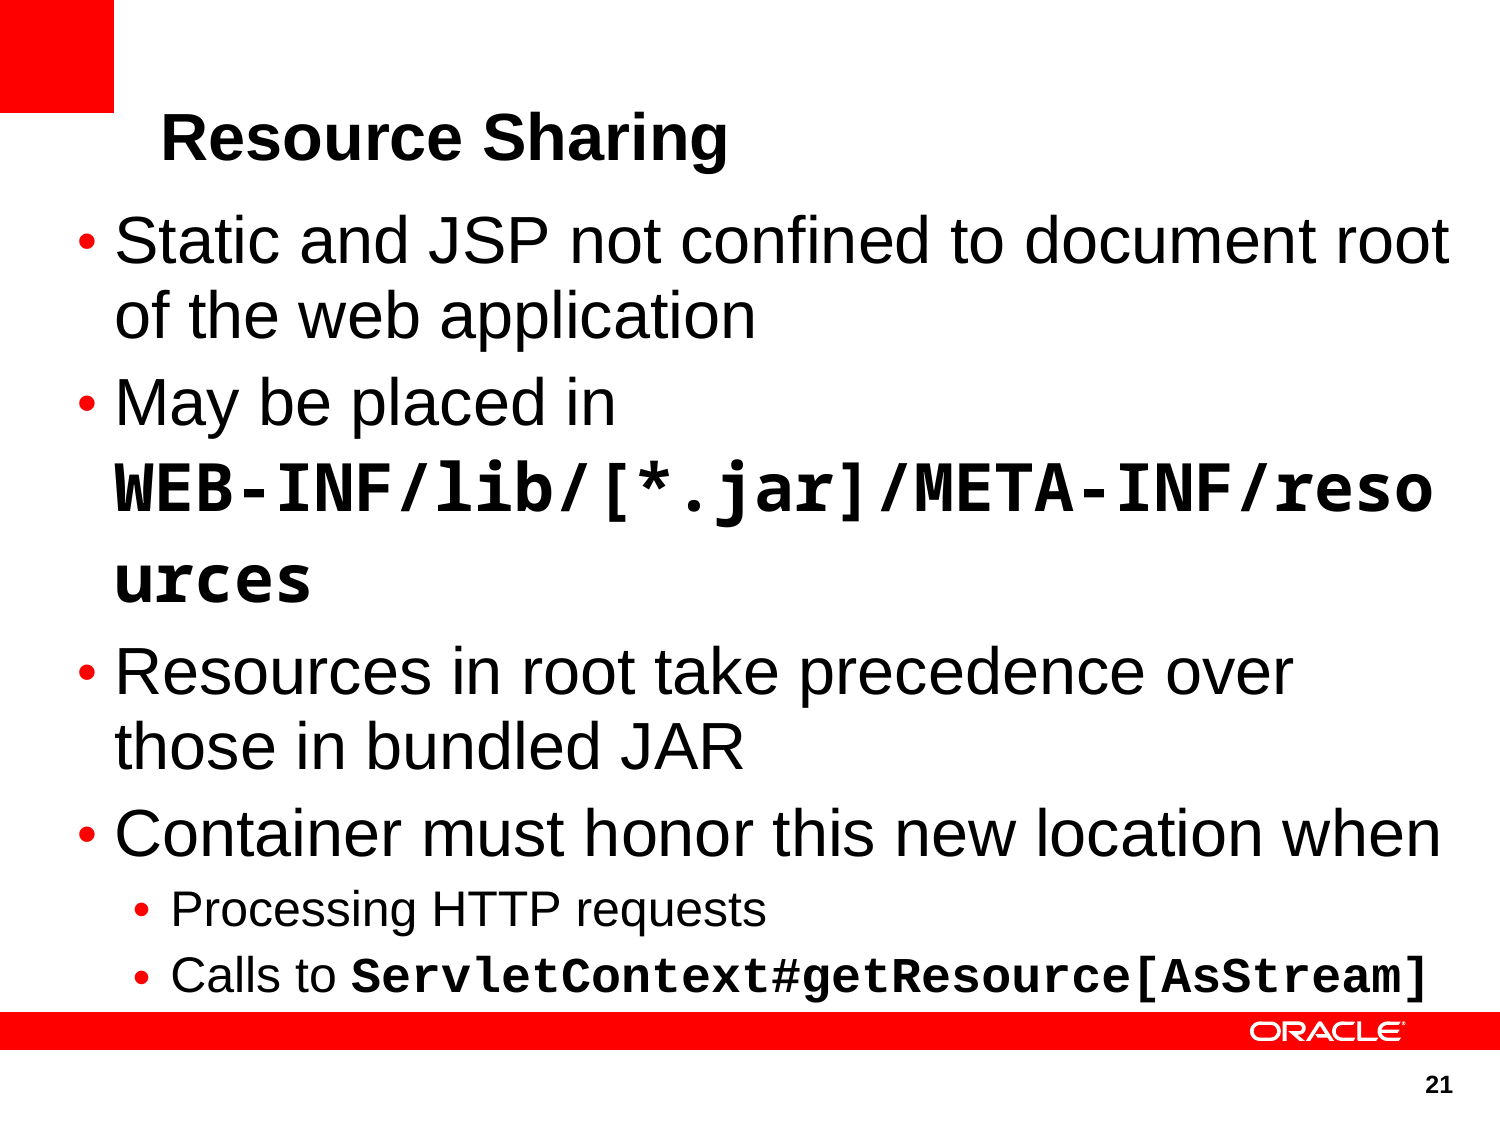

# Resource Sharing
Static and JSP not confined to document root of the web application
May be placed in WEB-INF/lib/[*.jar]/META-INF/resources
Resources in root take precedence over those in bundled JAR
Container must honor this new location when
Processing HTTP requests
Calls to ServletContext#getResource[AsStream]